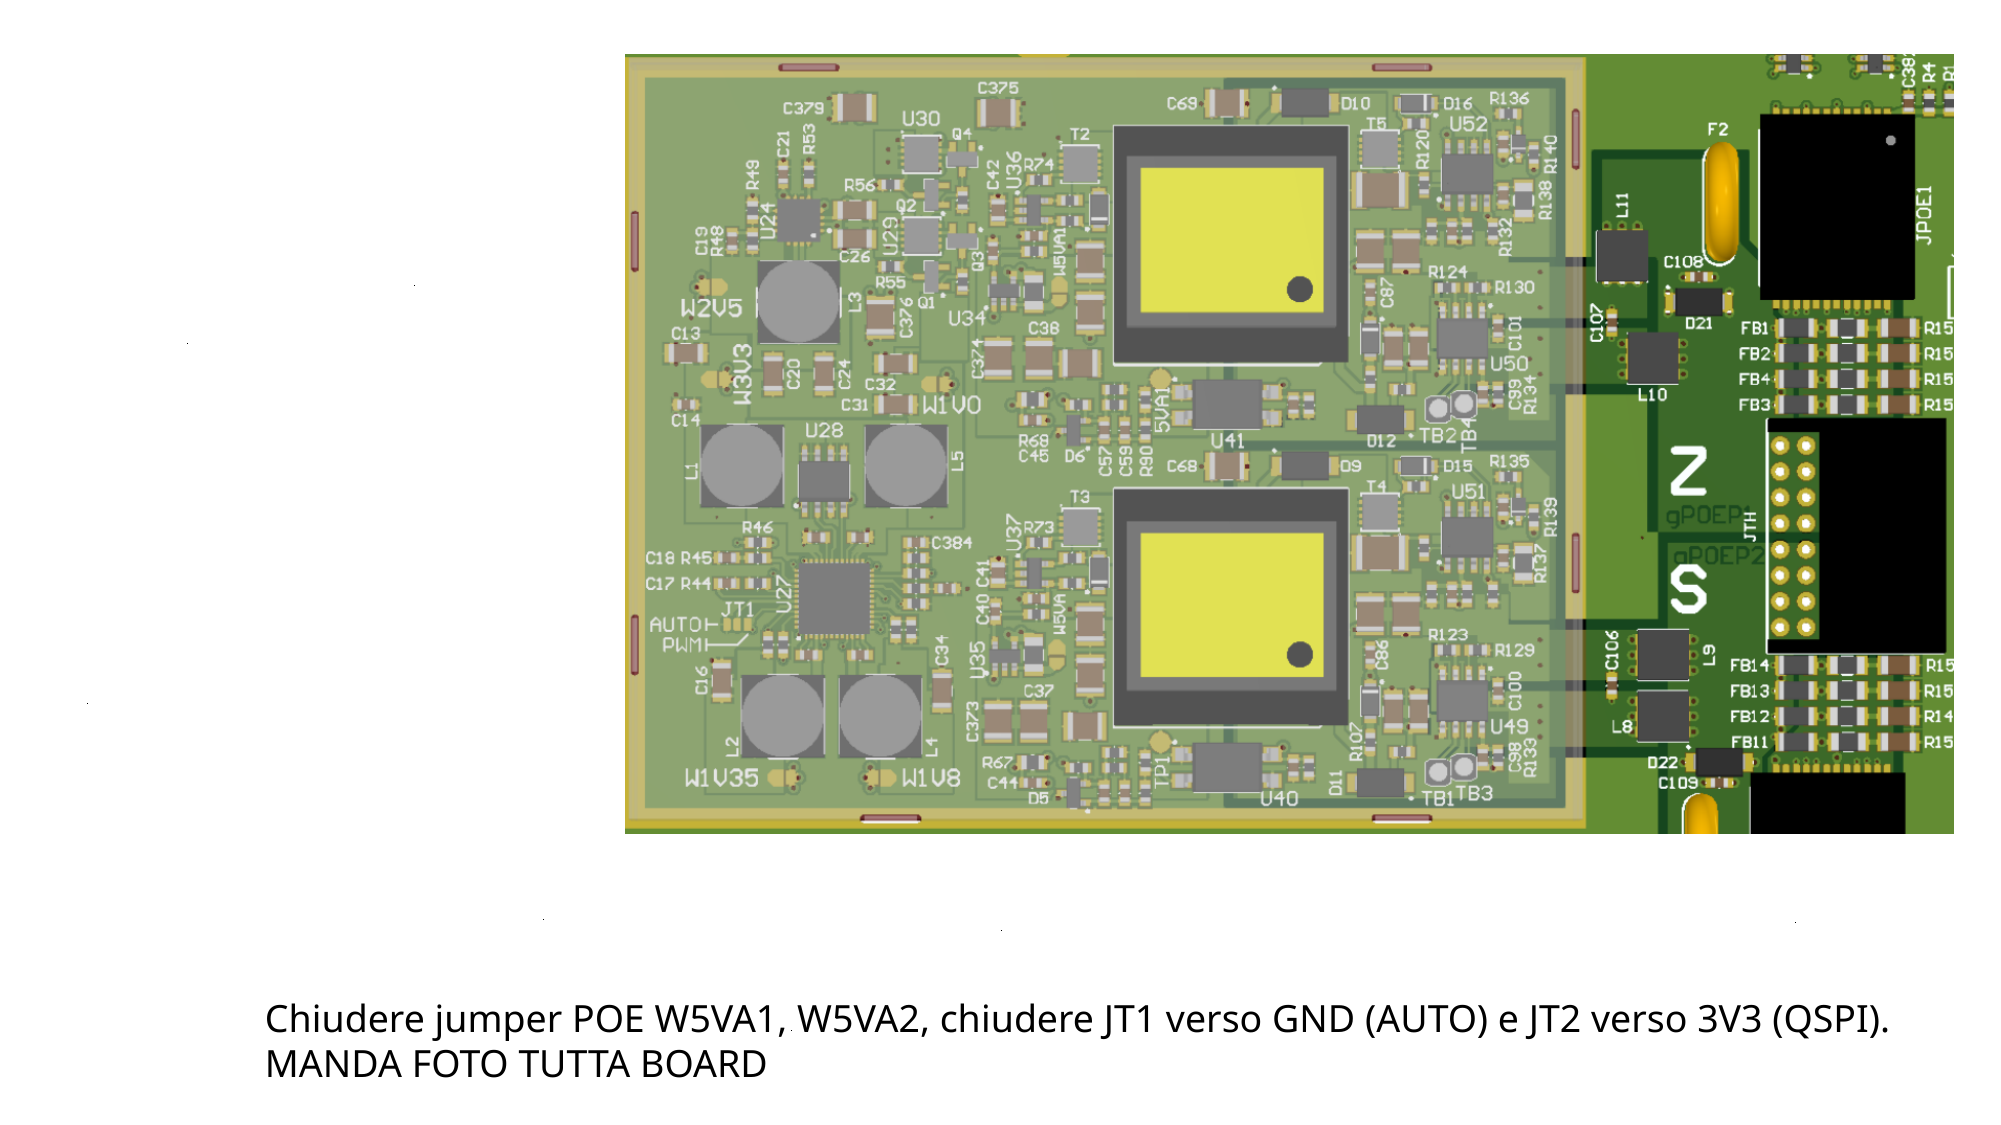

#
Chiudere jumper POE W5VA1, W5VA2, chiudere JT1 verso GND (AUTO) e JT2 verso 3V3 (QSPI).
MANDA FOTO TUTTA BOARD